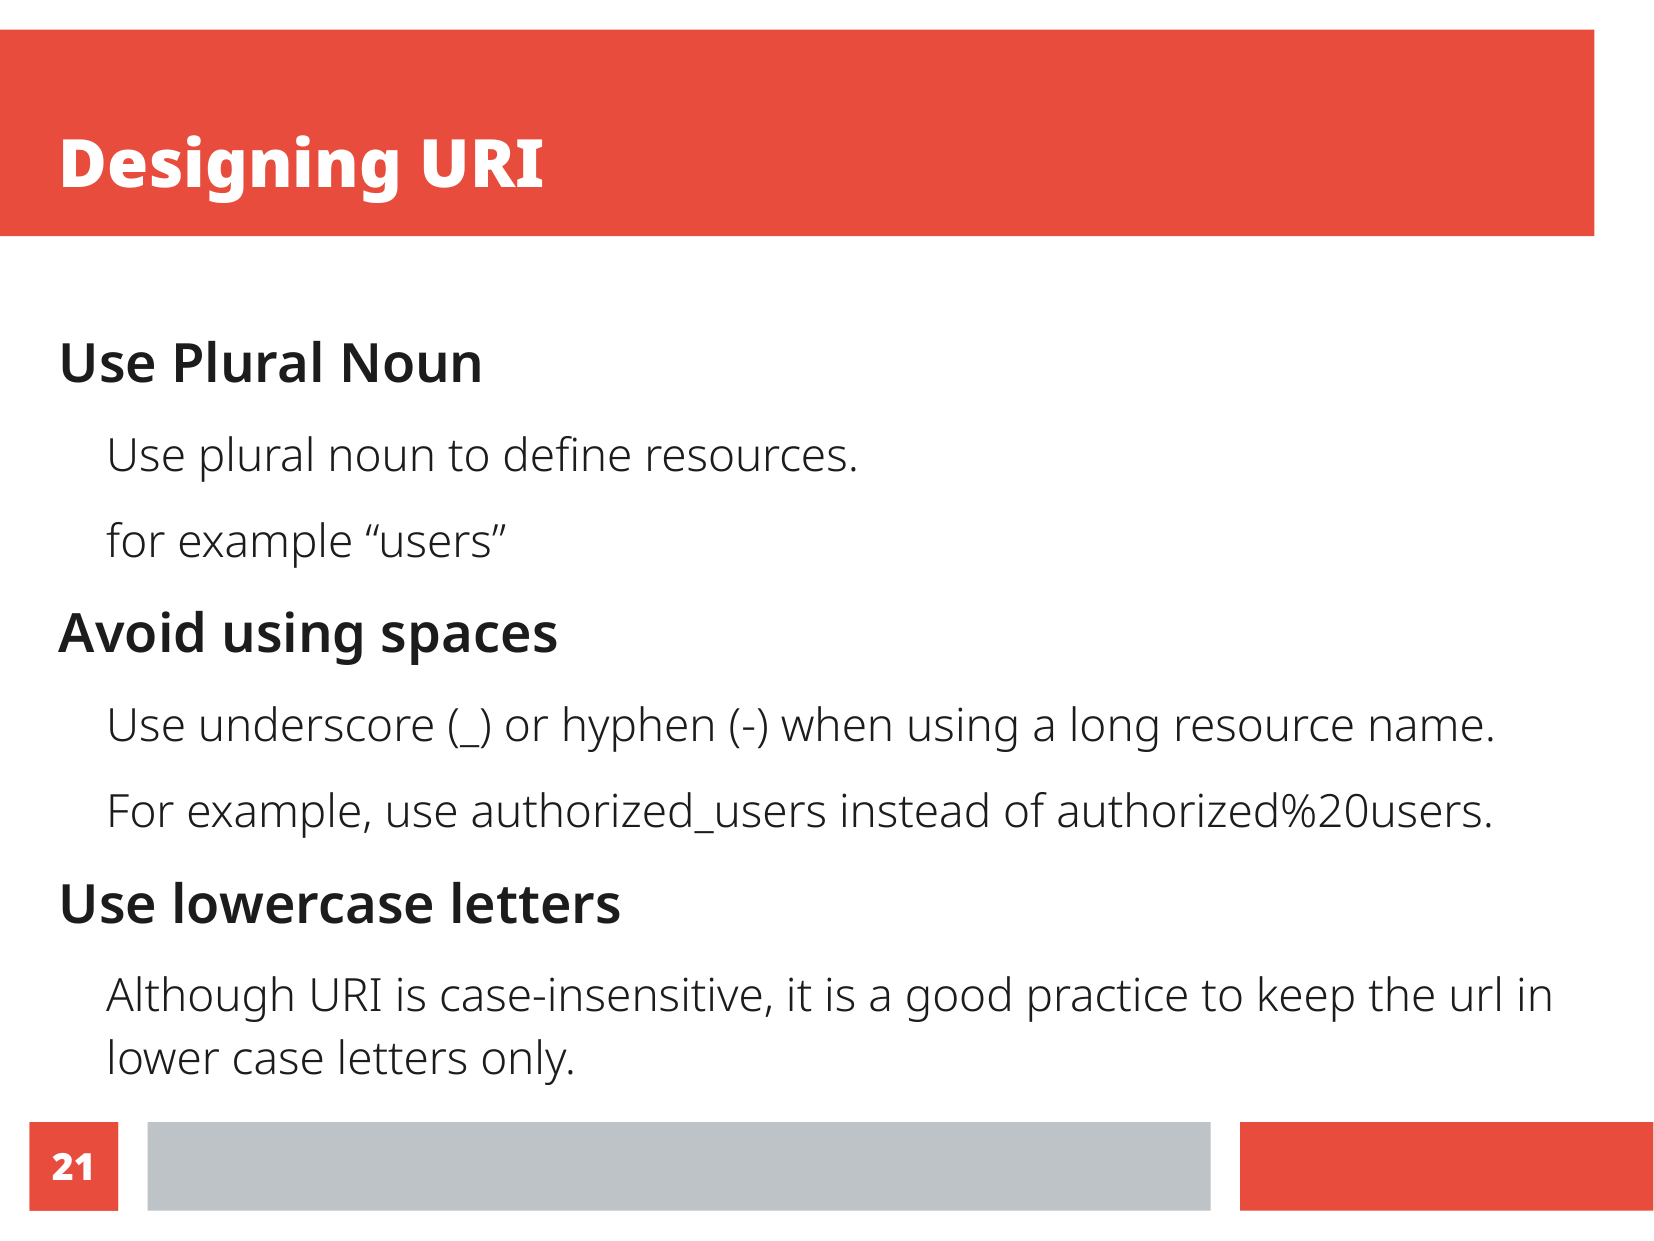

# Designing URI
Use Plural Noun
Use plural noun to define resources.
for example “users”
Avoid using spaces
Use underscore (_) or hyphen (-) when using a long resource name.
For example, use authorized_users instead of authorized%20users.
Use lowercase letters
Although URI is case-insensitive, it is a good practice to keep the url in lower case letters only.
21